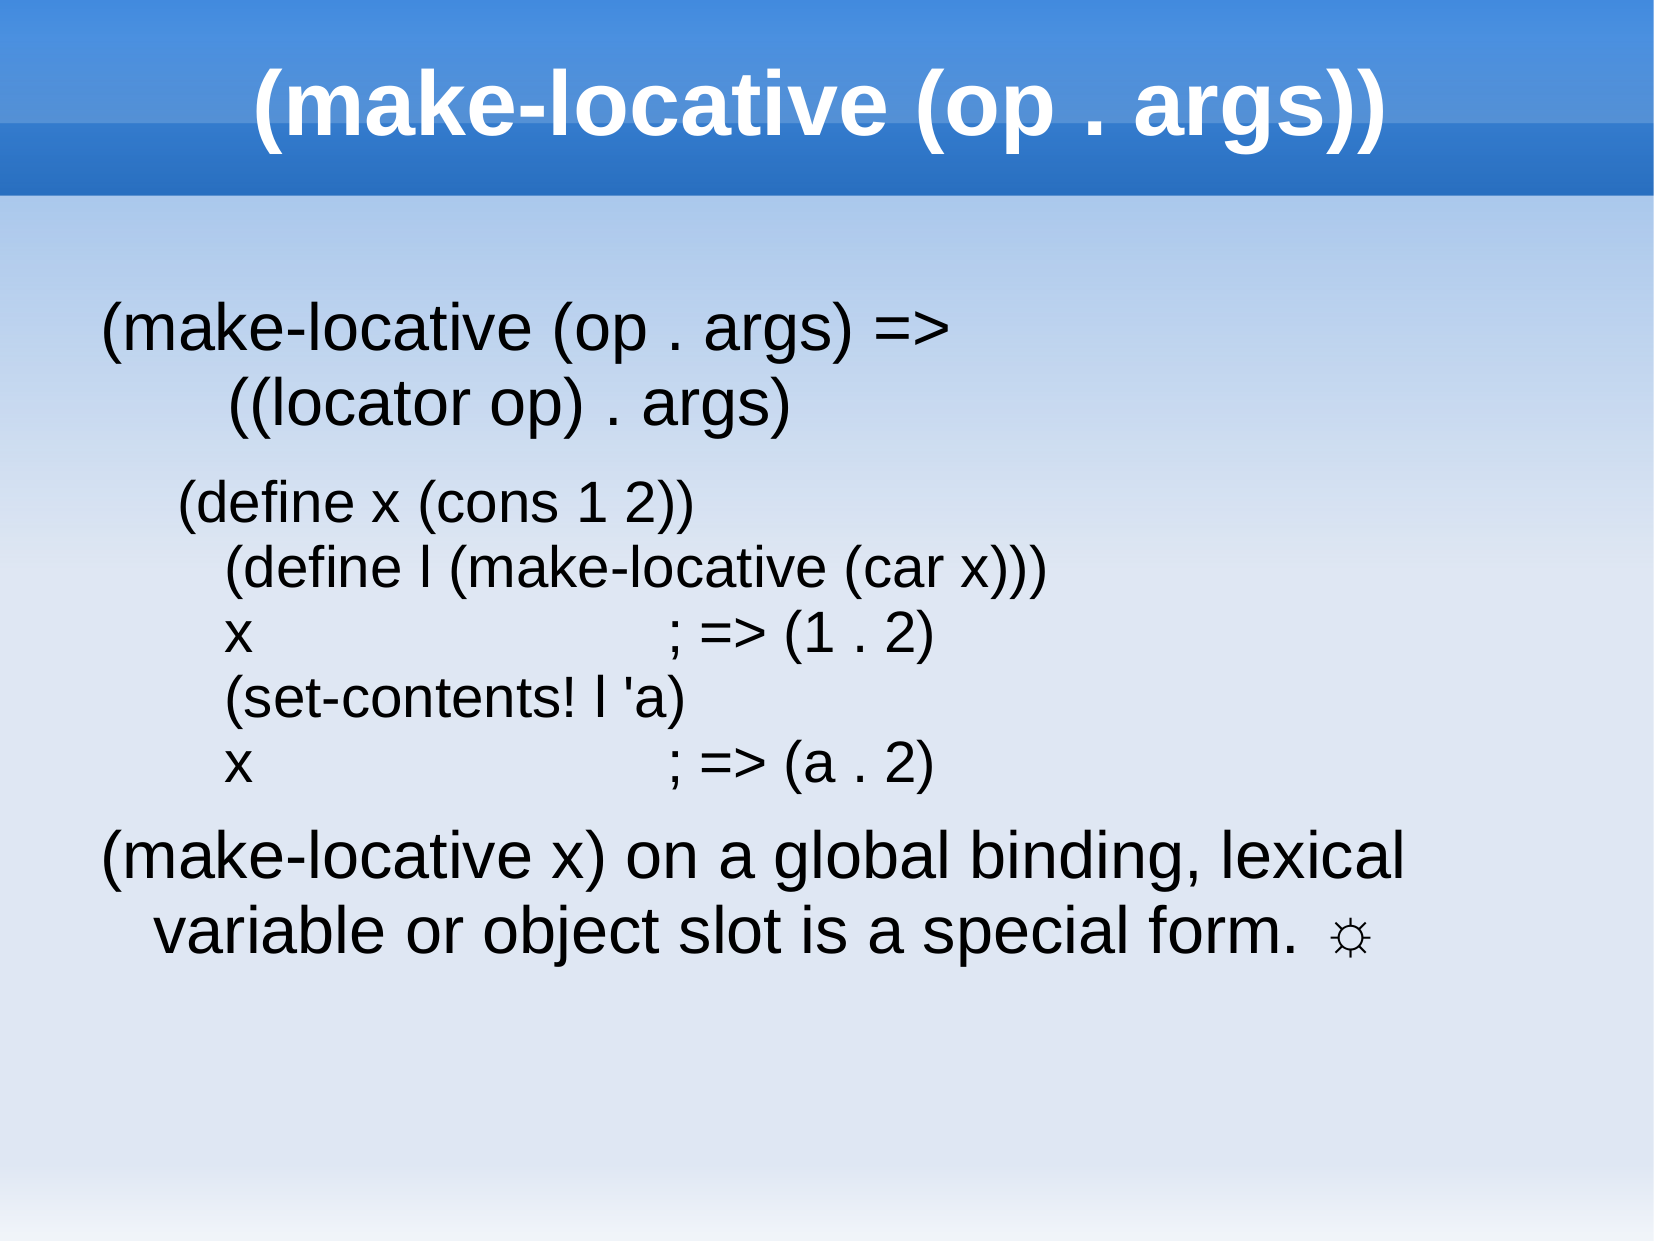

# (make-locative (op . args))
(make-locative (op . args) =>
	((locator op) . args)
(define x (cons 1 2))
(define l (make-locative (car x)))
x						; => (1 . 2)
(set-contents! l 'a)
x						; => (a . 2)
(make-locative x) on a global binding, lexical variable or object slot is a special form. ☼